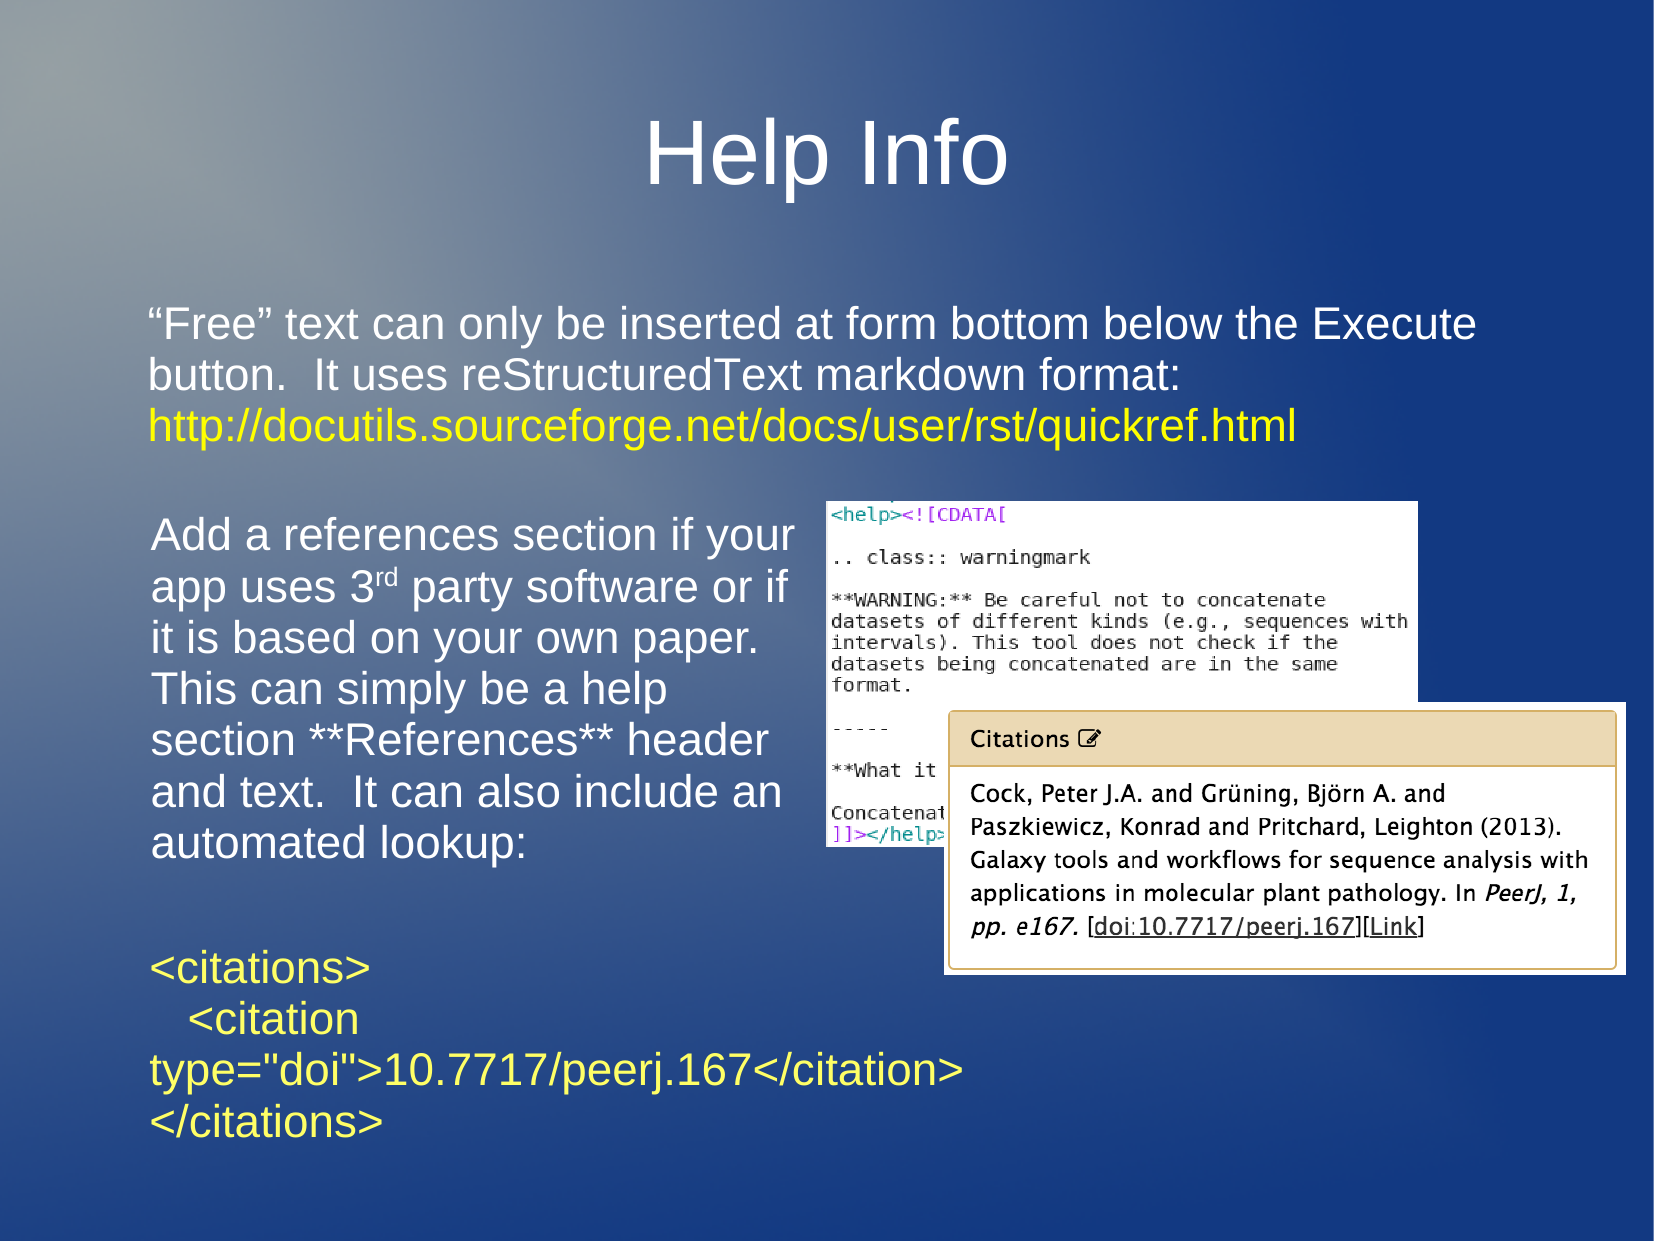

# Help Info
“Free” text can only be inserted at form bottom below the Execute button. It uses reStructuredText markdown format:
http://docutils.sourceforge.net/docs/user/rst/quickref.html
Add a references section if your app uses 3rd party software or if it is based on your own paper. This can simply be a help section **References** header and text. It can also include an automated lookup:
<citations>
 <citation type="doi">10.7717/peerj.167</citation>
</citations>